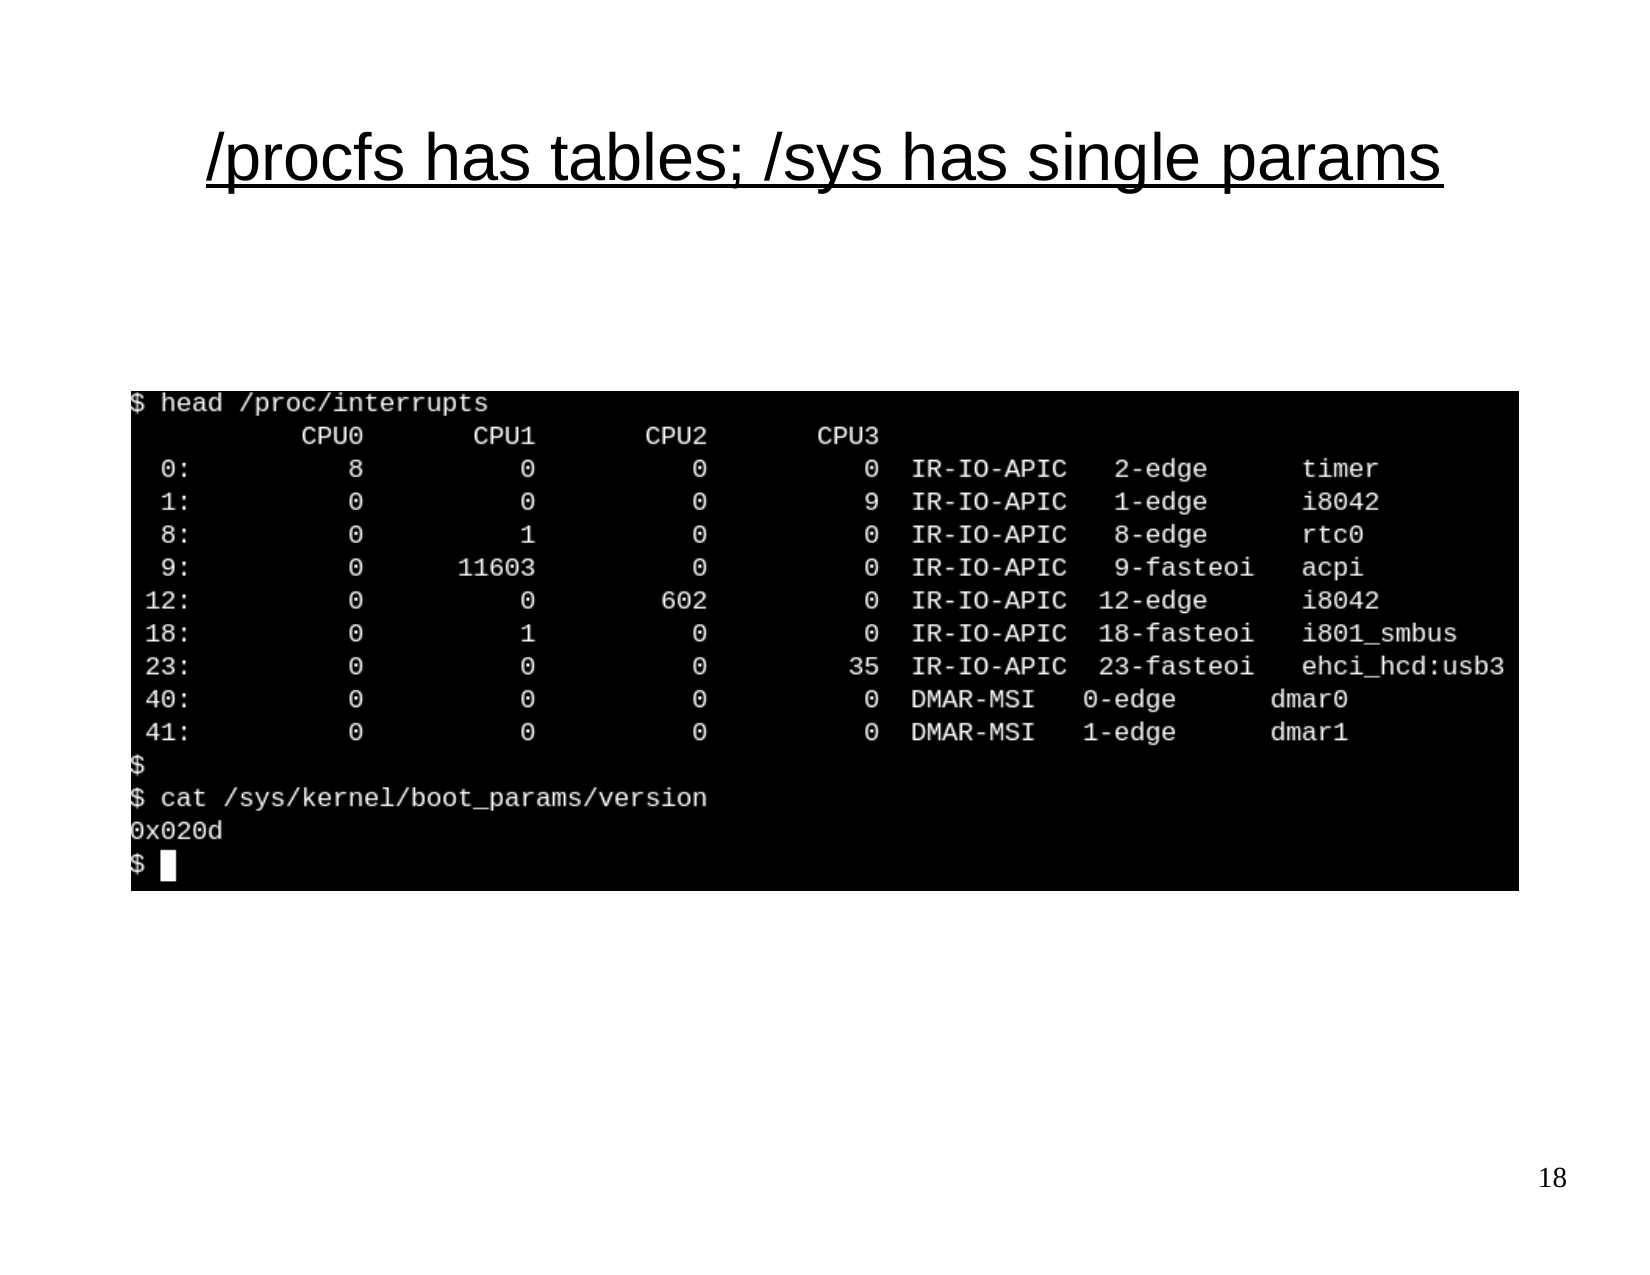

# /procfs has tables; /sys has single params
18